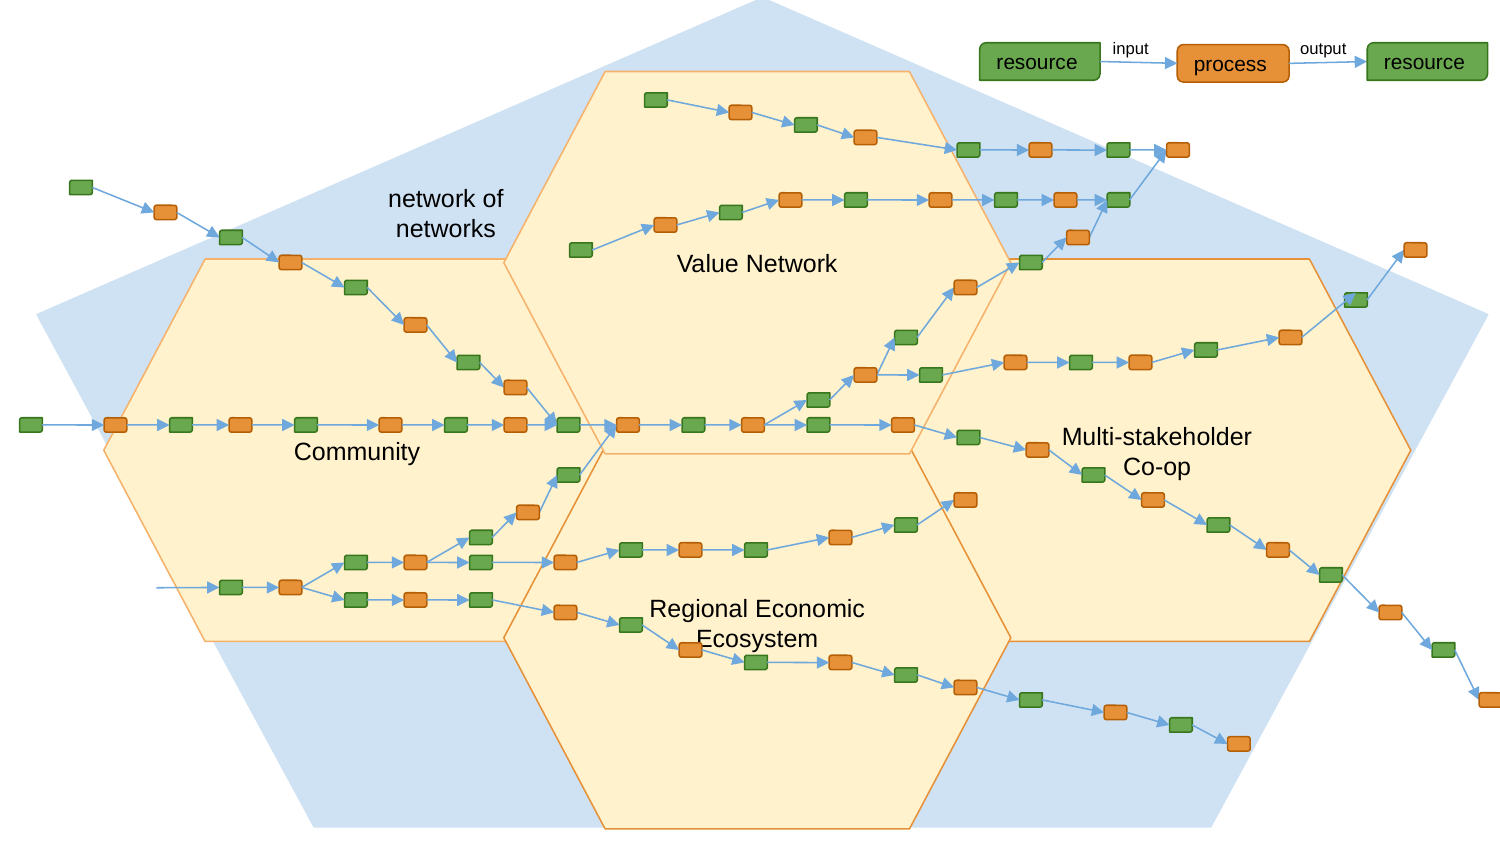

input
output
resource
resource
process
Value Network
network of networks
Community
Multi-stakeholder
Co-op
Regional Economic
Ecosystem